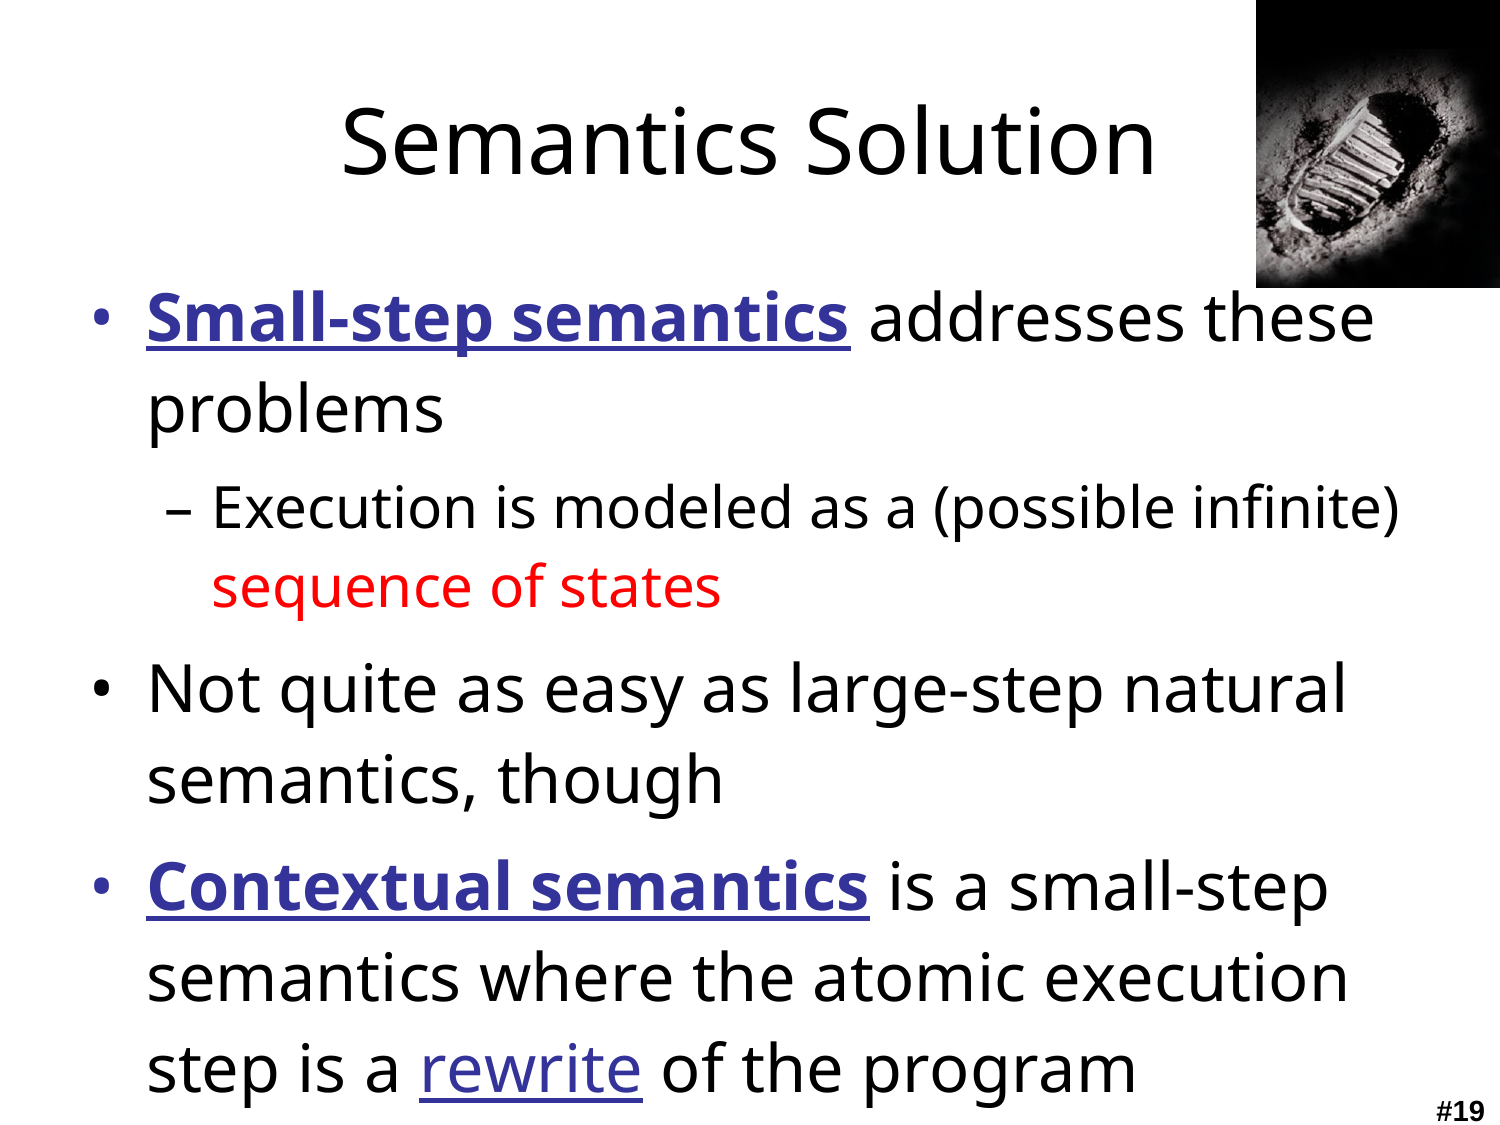

# Semantics Solution
Small-step semantics addresses these problems
Execution is modeled as a (possible infinite) sequence of states
Not quite as easy as large-step natural semantics, though
Contextual semantics is a small-step semantics where the atomic execution step is a rewrite of the program
19